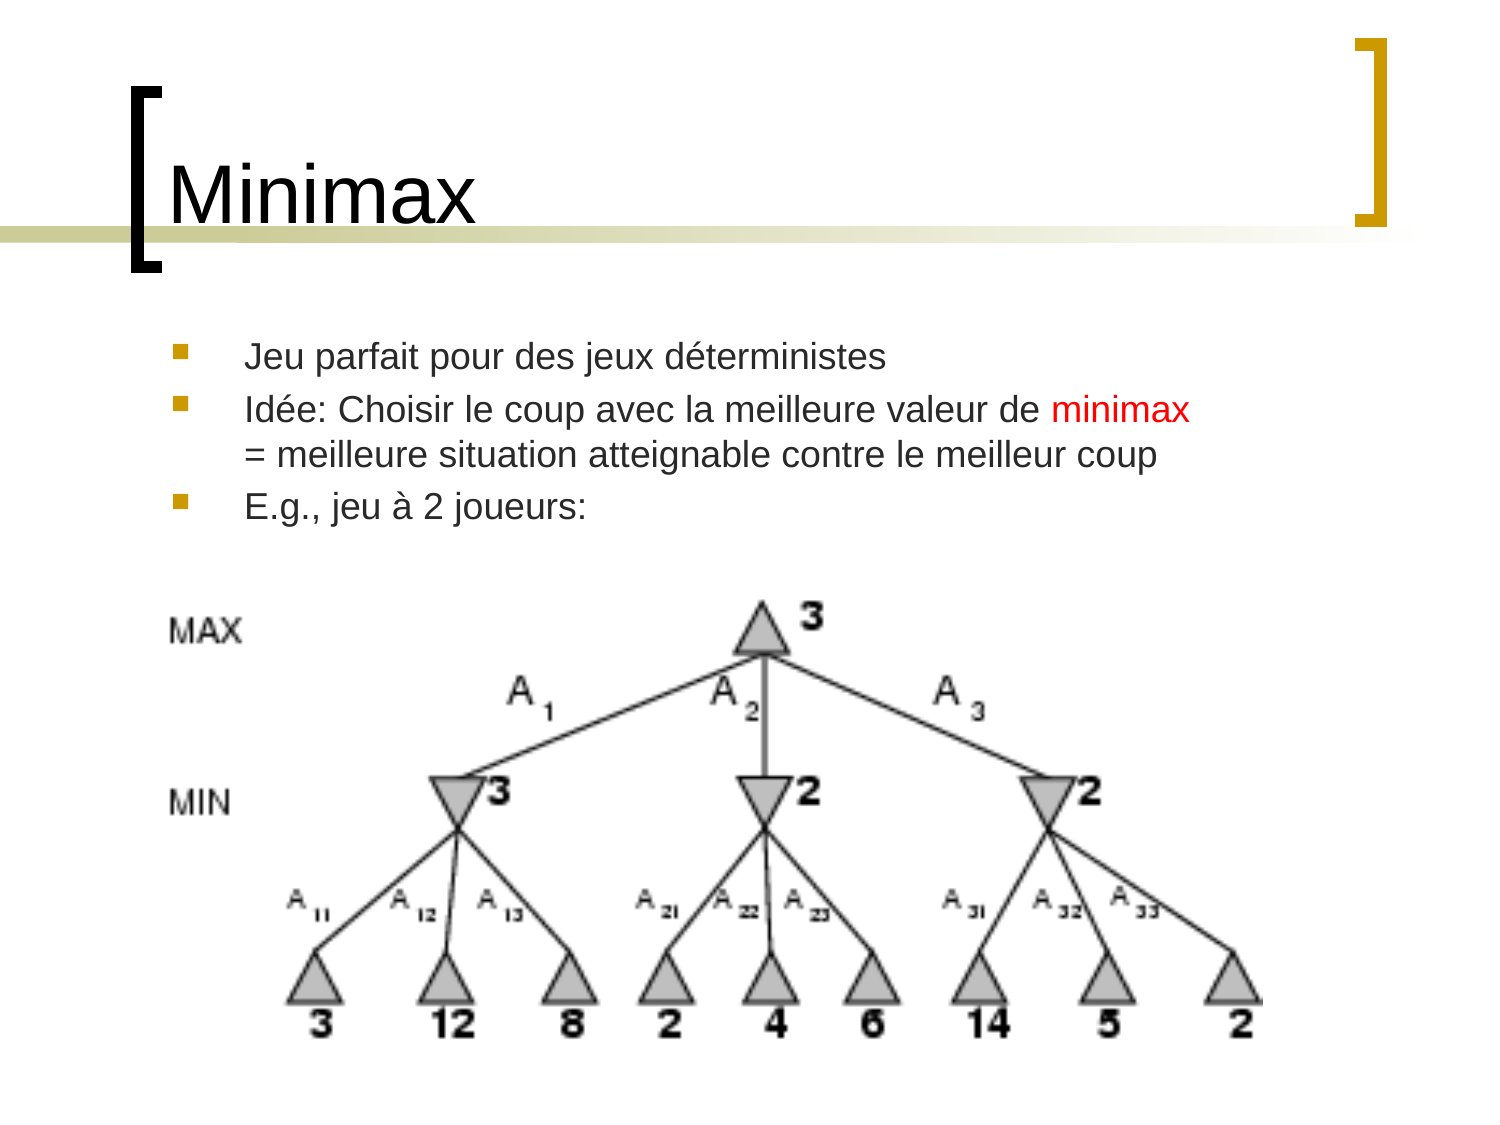

# Minimax
Jeu parfait pour des jeux déterministes
Idée: Choisir le coup avec la meilleure valeur de minimax
= meilleure situation atteignable contre le meilleur coup
E.g., jeu à 2 joueurs:
2I013 - Projet - S.Lamprier